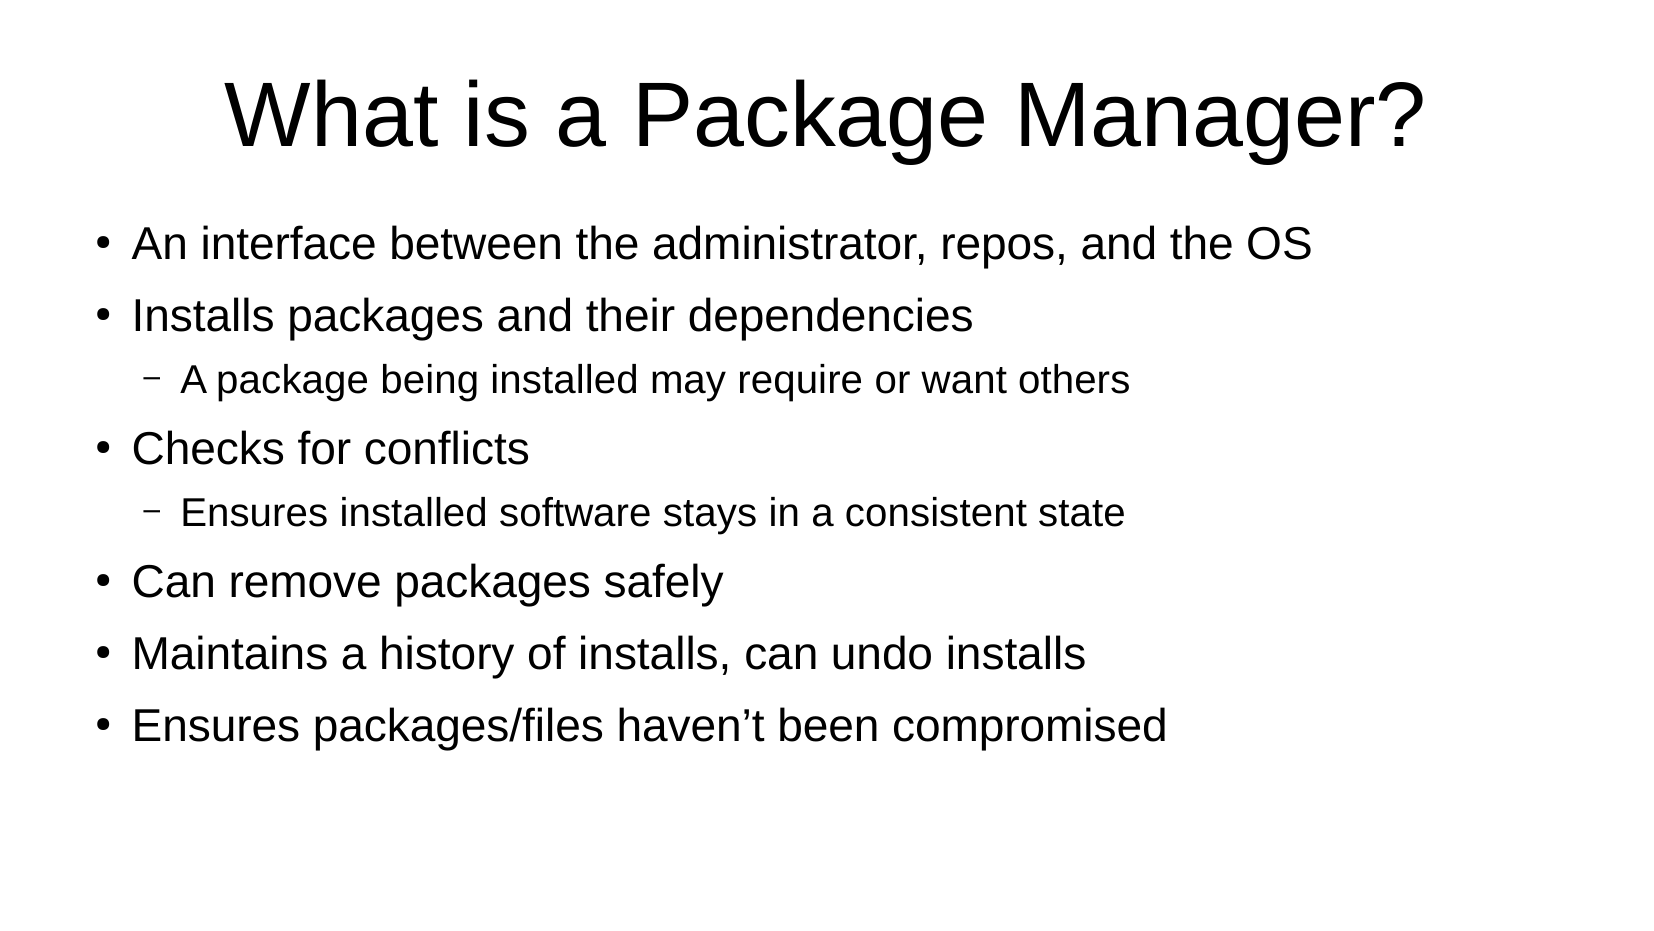

# What is a Package Manager?
An interface between the administrator, repos, and the OS
Installs packages and their dependencies
A package being installed may require or want others
Checks for conflicts
Ensures installed software stays in a consistent state
Can remove packages safely
Maintains a history of installs, can undo installs
Ensures packages/files haven’t been compromised